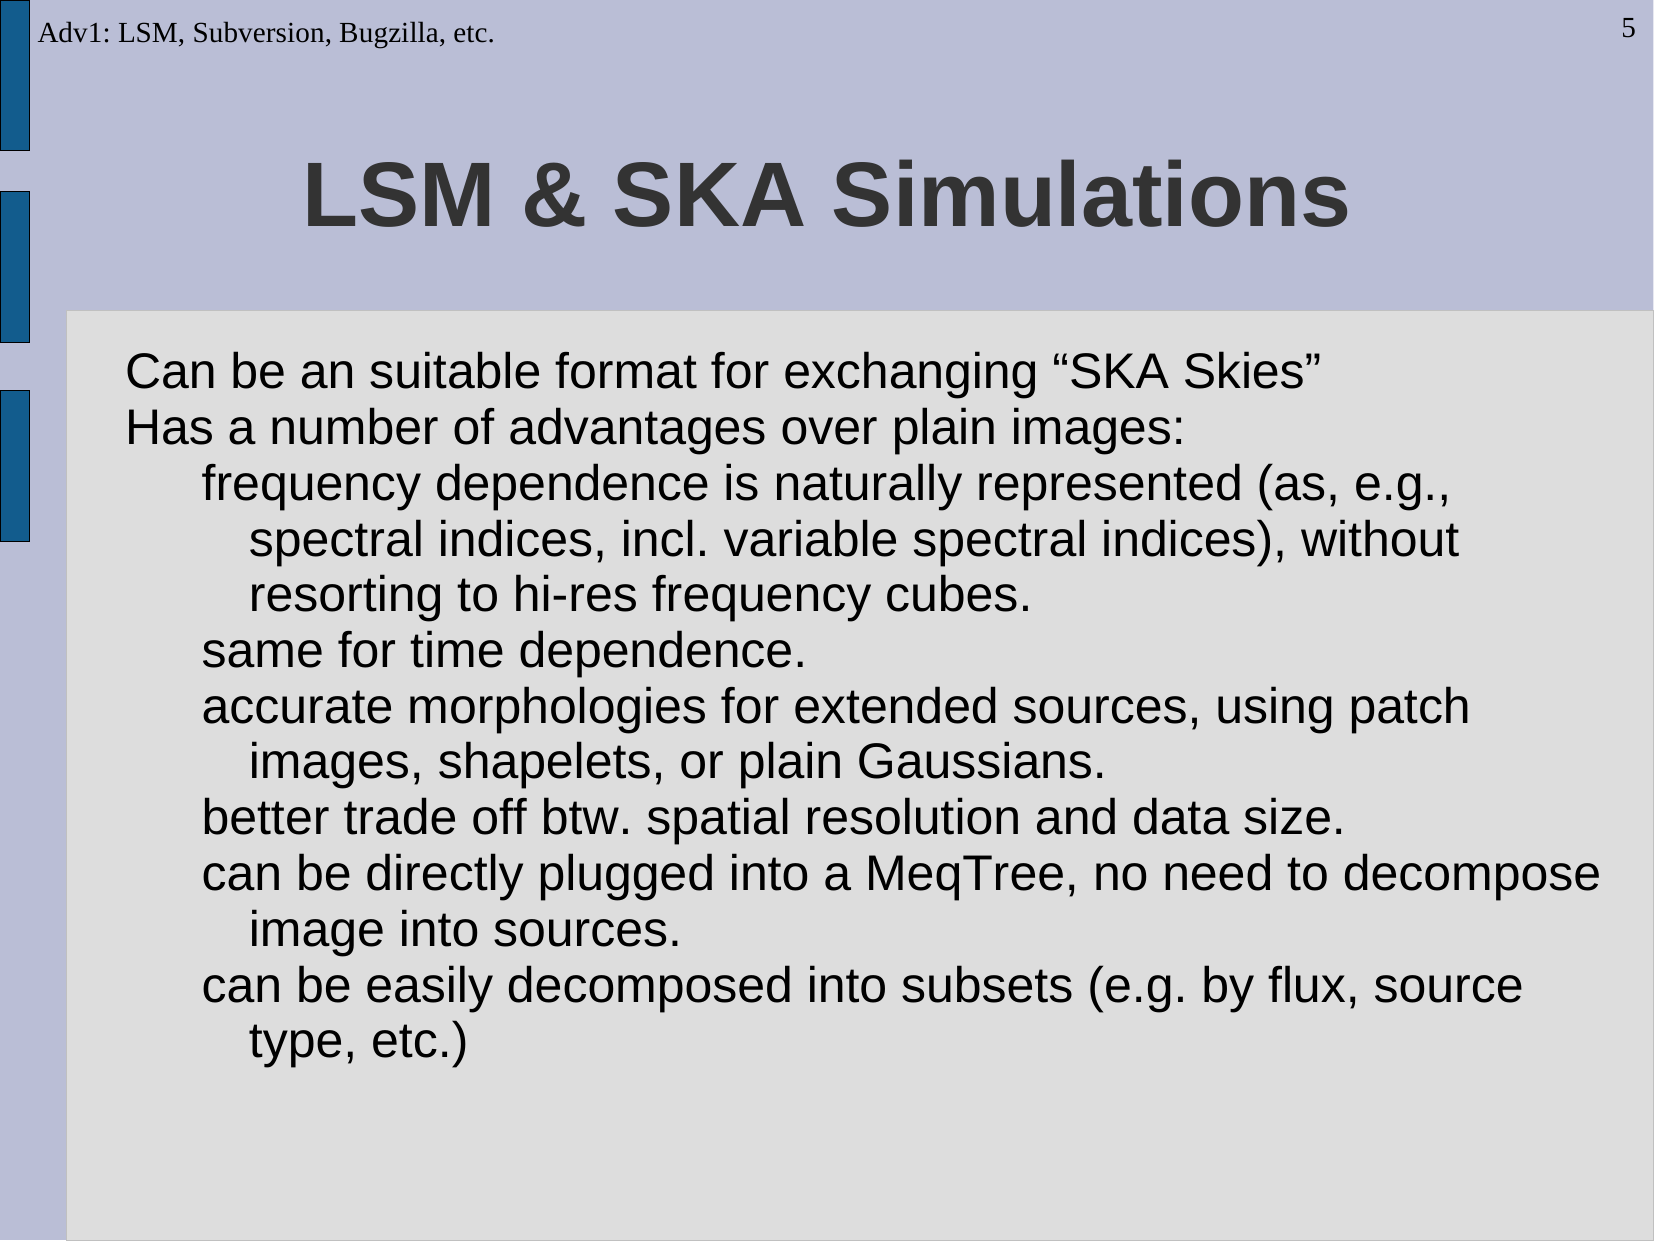

5
# LSM & SKA Simulations
Can be an suitable format for exchanging “SKA Skies”
Has a number of advantages over plain images:
frequency dependence is naturally represented (as, e.g., spectral indices, incl. variable spectral indices), without resorting to hi-res frequency cubes.
same for time dependence.
accurate morphologies for extended sources, using patch images, shapelets, or plain Gaussians.
better trade off btw. spatial resolution and data size.
can be directly plugged into a MeqTree, no need to decompose image into sources.
can be easily decomposed into subsets (e.g. by flux, source type, etc.)